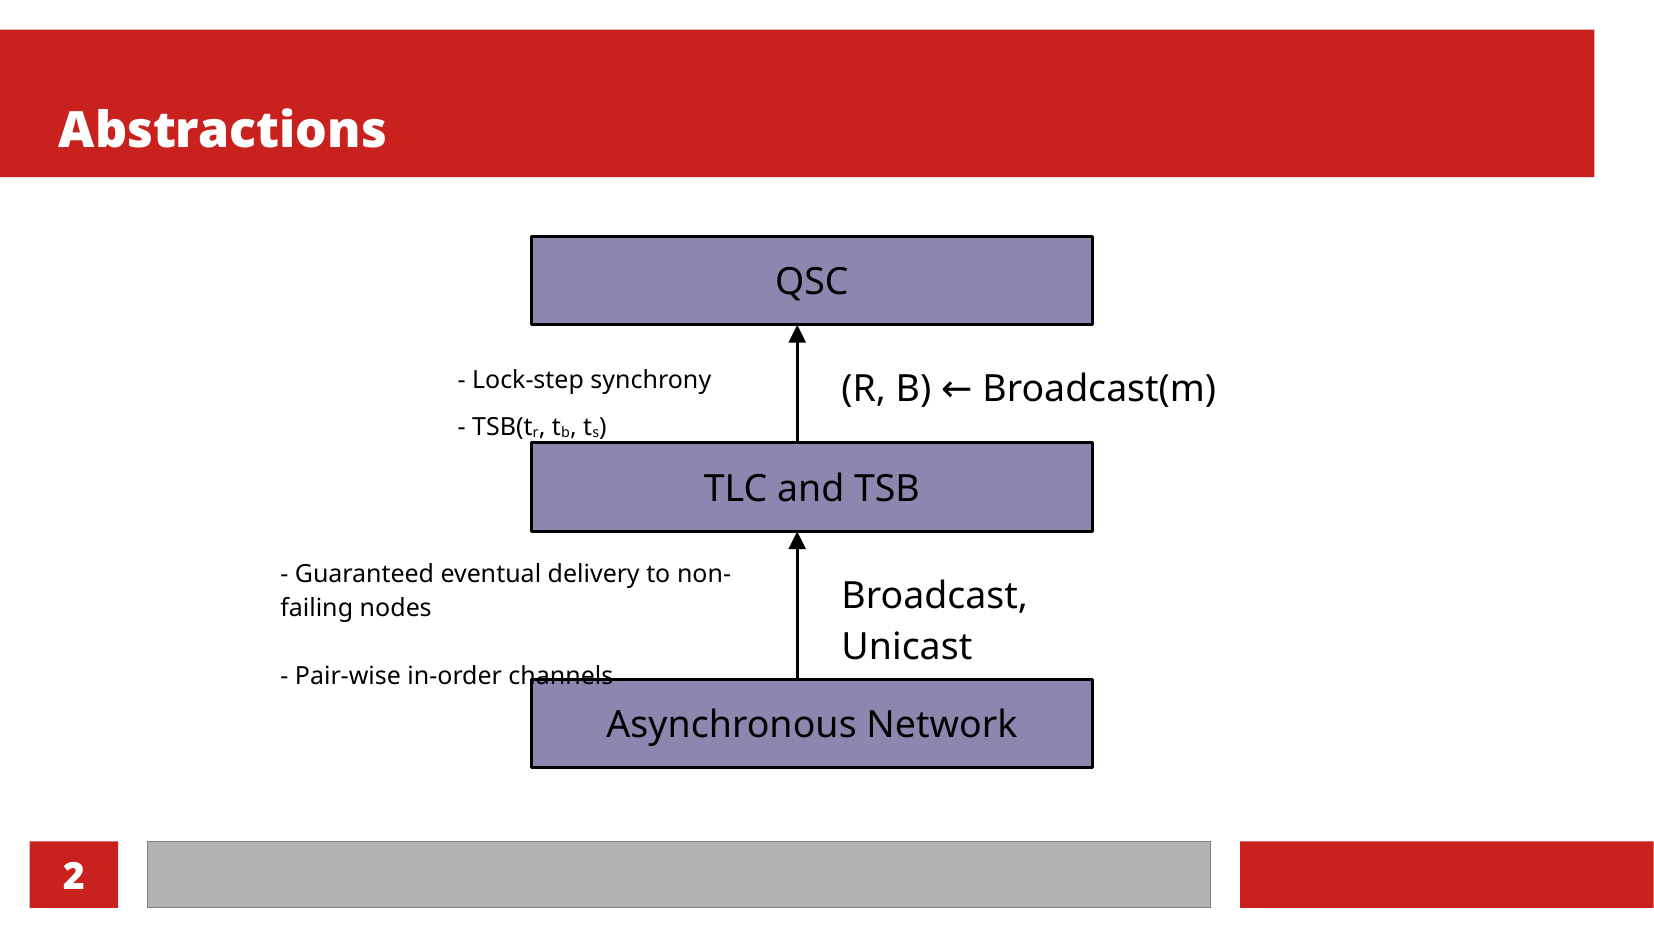

# Abstractions
QSC
- Lock-step synchrony
- TSB(tr, tb, ts)
(R, B) ← Broadcast(m)
TLC and TSB
- Guaranteed eventual delivery to non-failing nodes
- Pair-wise in-order channels
Broadcast, Unicast
Asynchronous Network
2